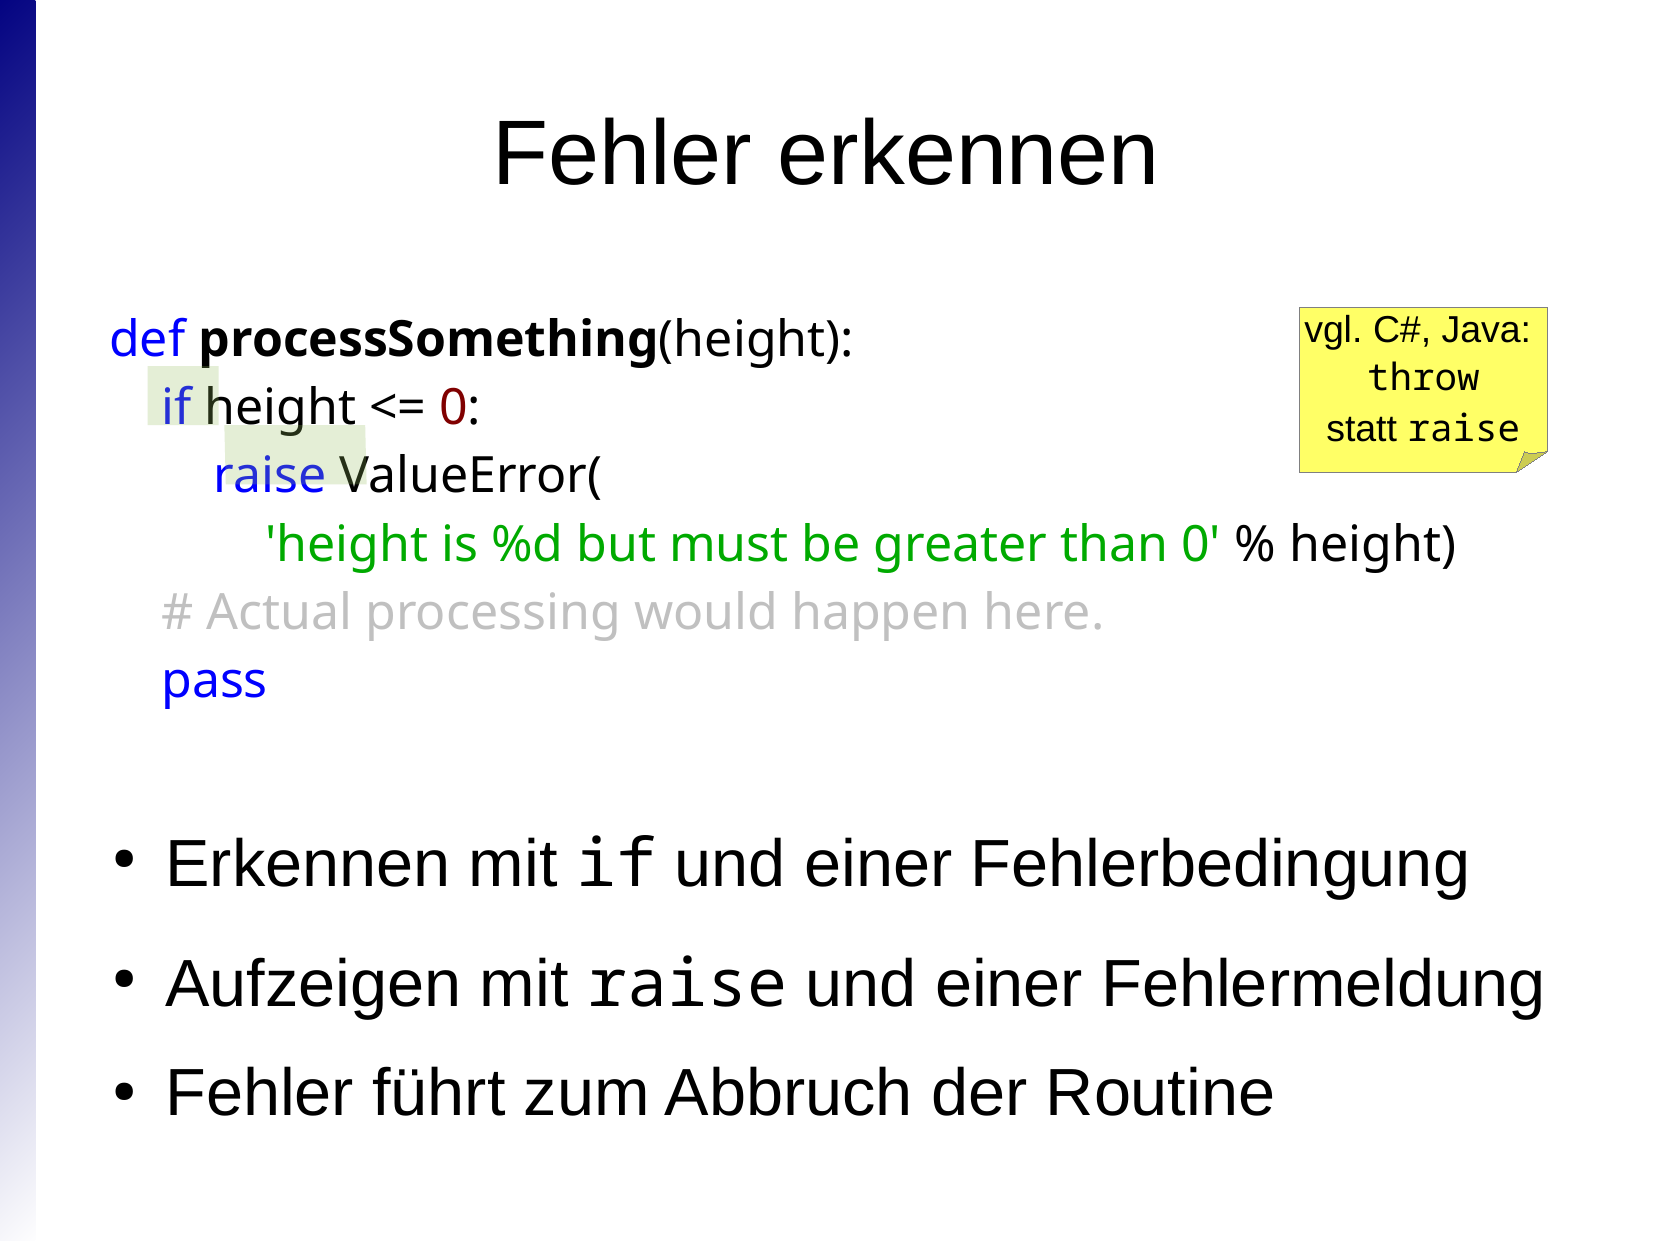

# Fehler erkennen
def processSomething(height):
 if height <= 0:
 raise ValueError(
 'height is %d but must be greater than 0' % height)
 # Actual processing would happen here.
 pass
vgl. C#, Java:
throw
statt raise
Erkennen mit if und einer Fehlerbedingung
Aufzeigen mit raise und einer Fehlermeldung
Fehler führt zum Abbruch der Routine